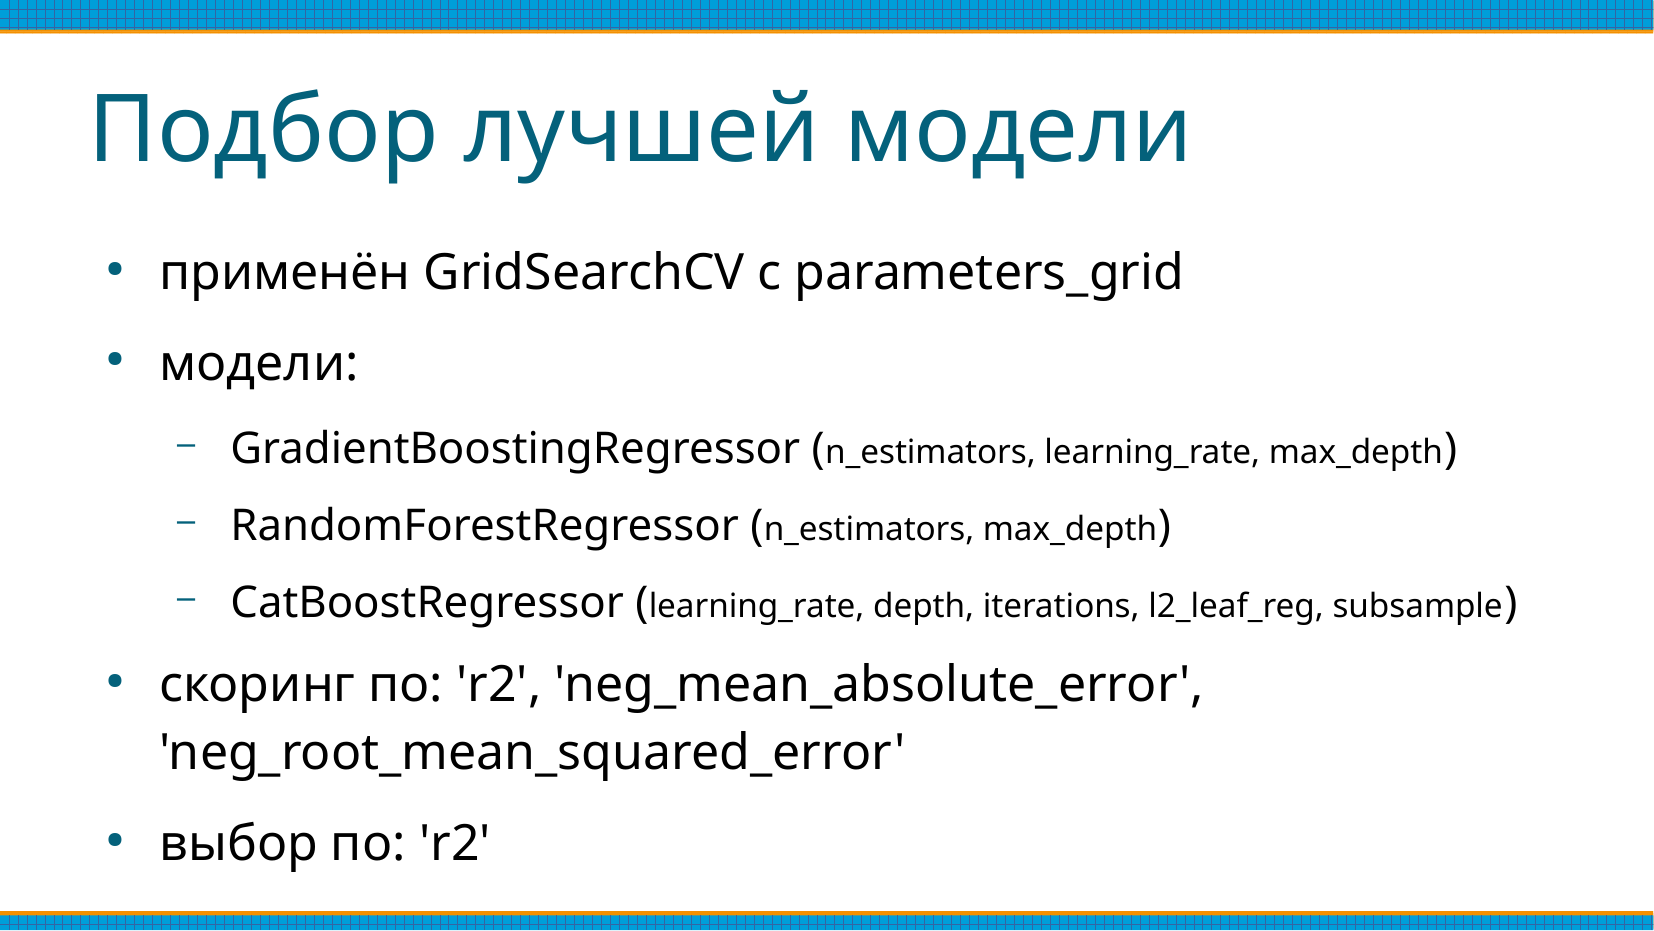

# Подбор лучшей модели
применён GridSearchCV с parameters_grid
модели:
GradientBoostingRegressor (n_estimators, learning_rate, max_depth)
RandomForestRegressor (n_estimators, max_depth)
CatBoostRegressor (learning_rate, depth, iterations, l2_leaf_reg, subsample)
скоринг по: 'r2', 'neg_mean_absolute_error', 'neg_root_mean_squared_error'
выбор по: 'r2'